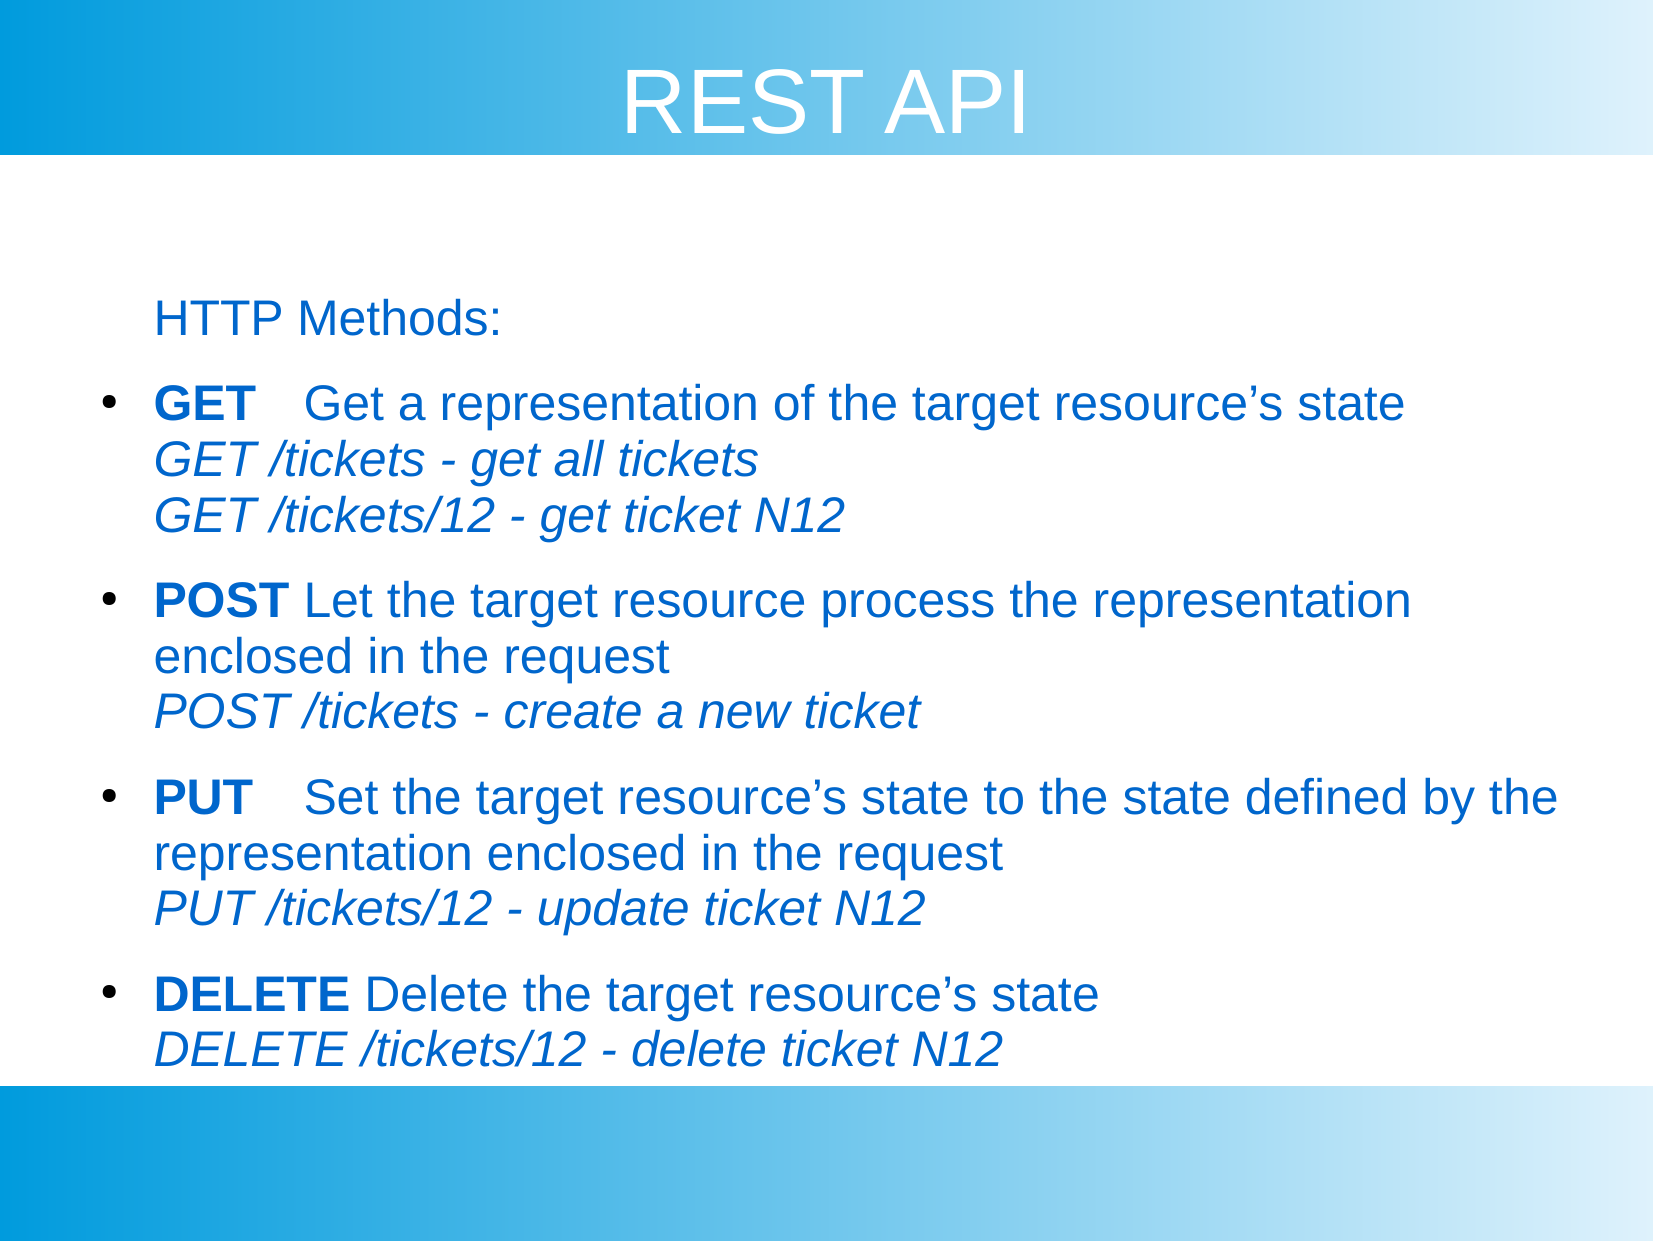

# REST API
HTTP Methods:
GET	Get a representation of the target resource’s state
GET /tickets - get all tickets
GET /tickets/12 - get ticket N12
POST Let the target resource process the representation enclosed in the request
POST /tickets - create a new ticket
PUT	Set the target resource’s state to the state defined by the representation enclosed in the request
PUT /tickets/12 - update ticket N12
DELETE Delete the target resource’s state
DELETE /tickets/12 - delete ticket N12